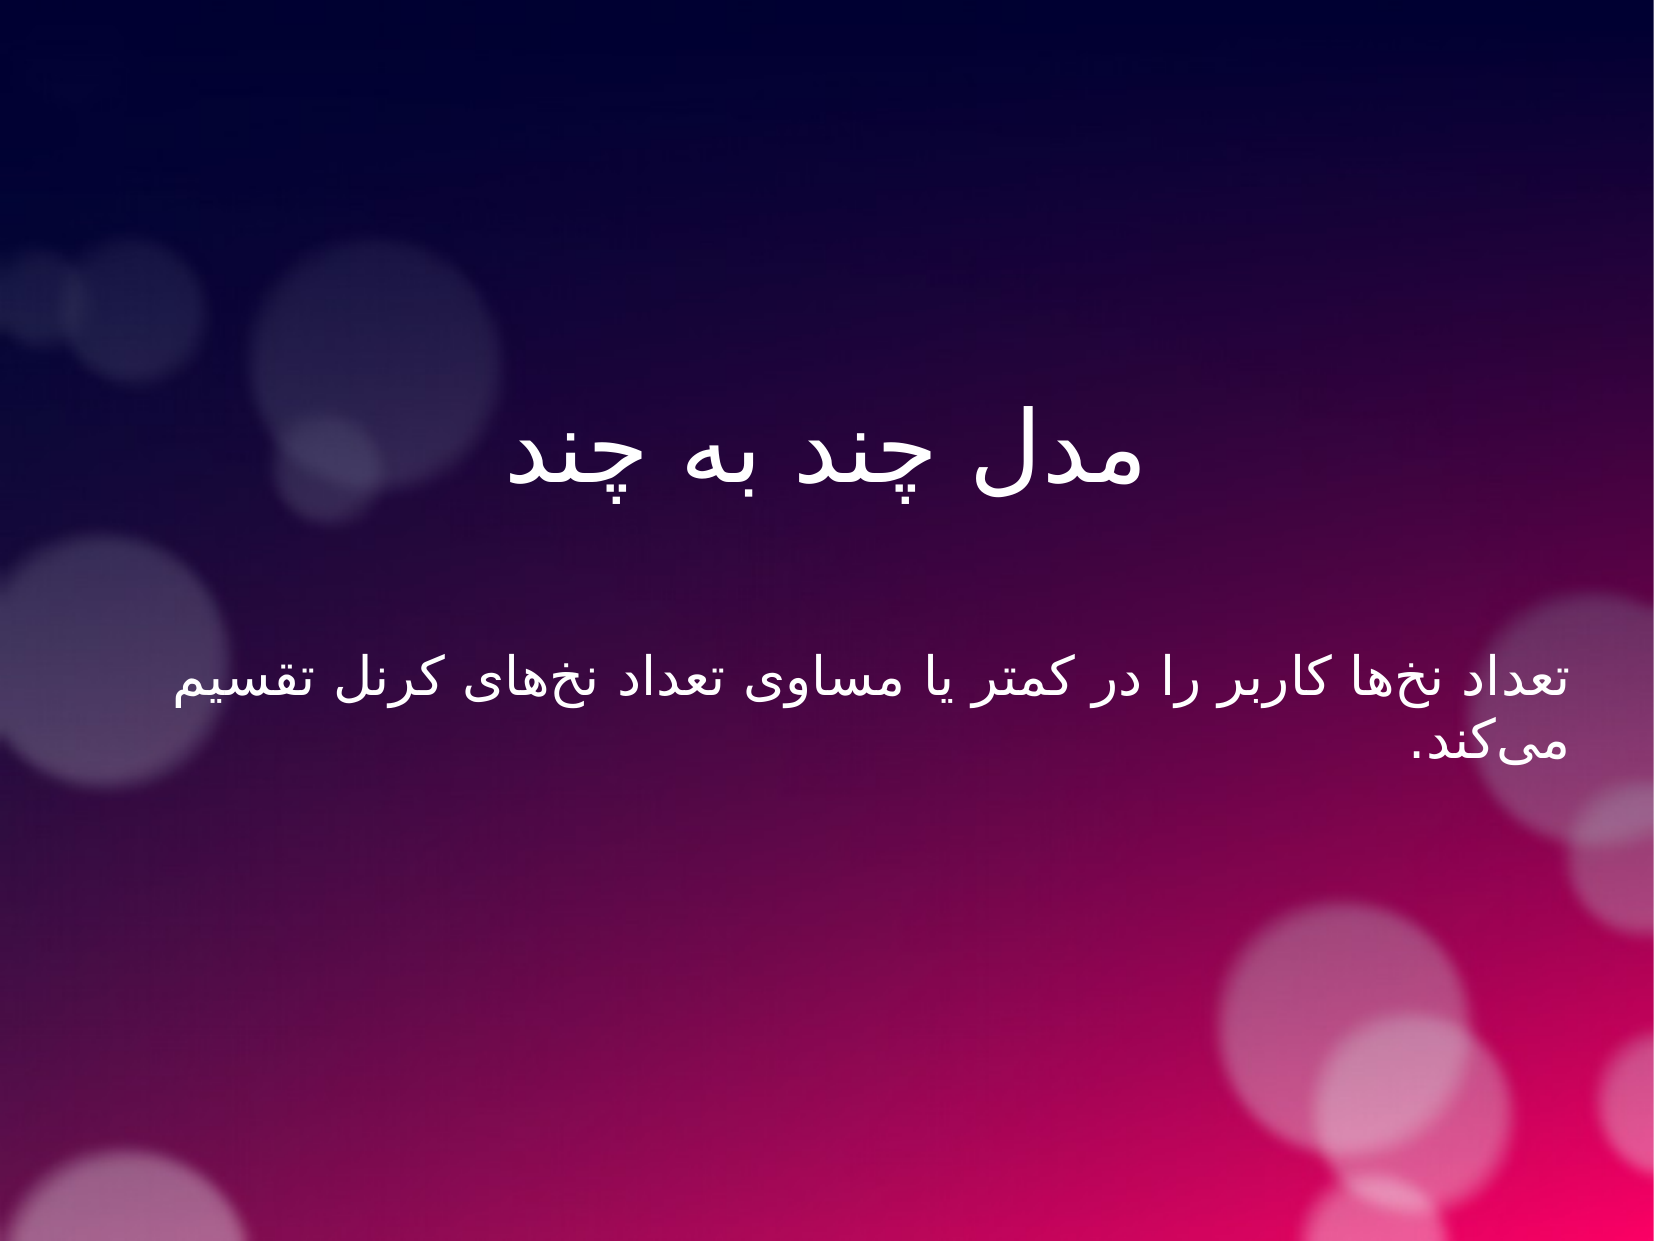

# مدل چند به چند
تعداد نخ‌ها کاربر را در کمتر یا مساوی تعداد نخ‌های کرنل تقسیم می‌کند.